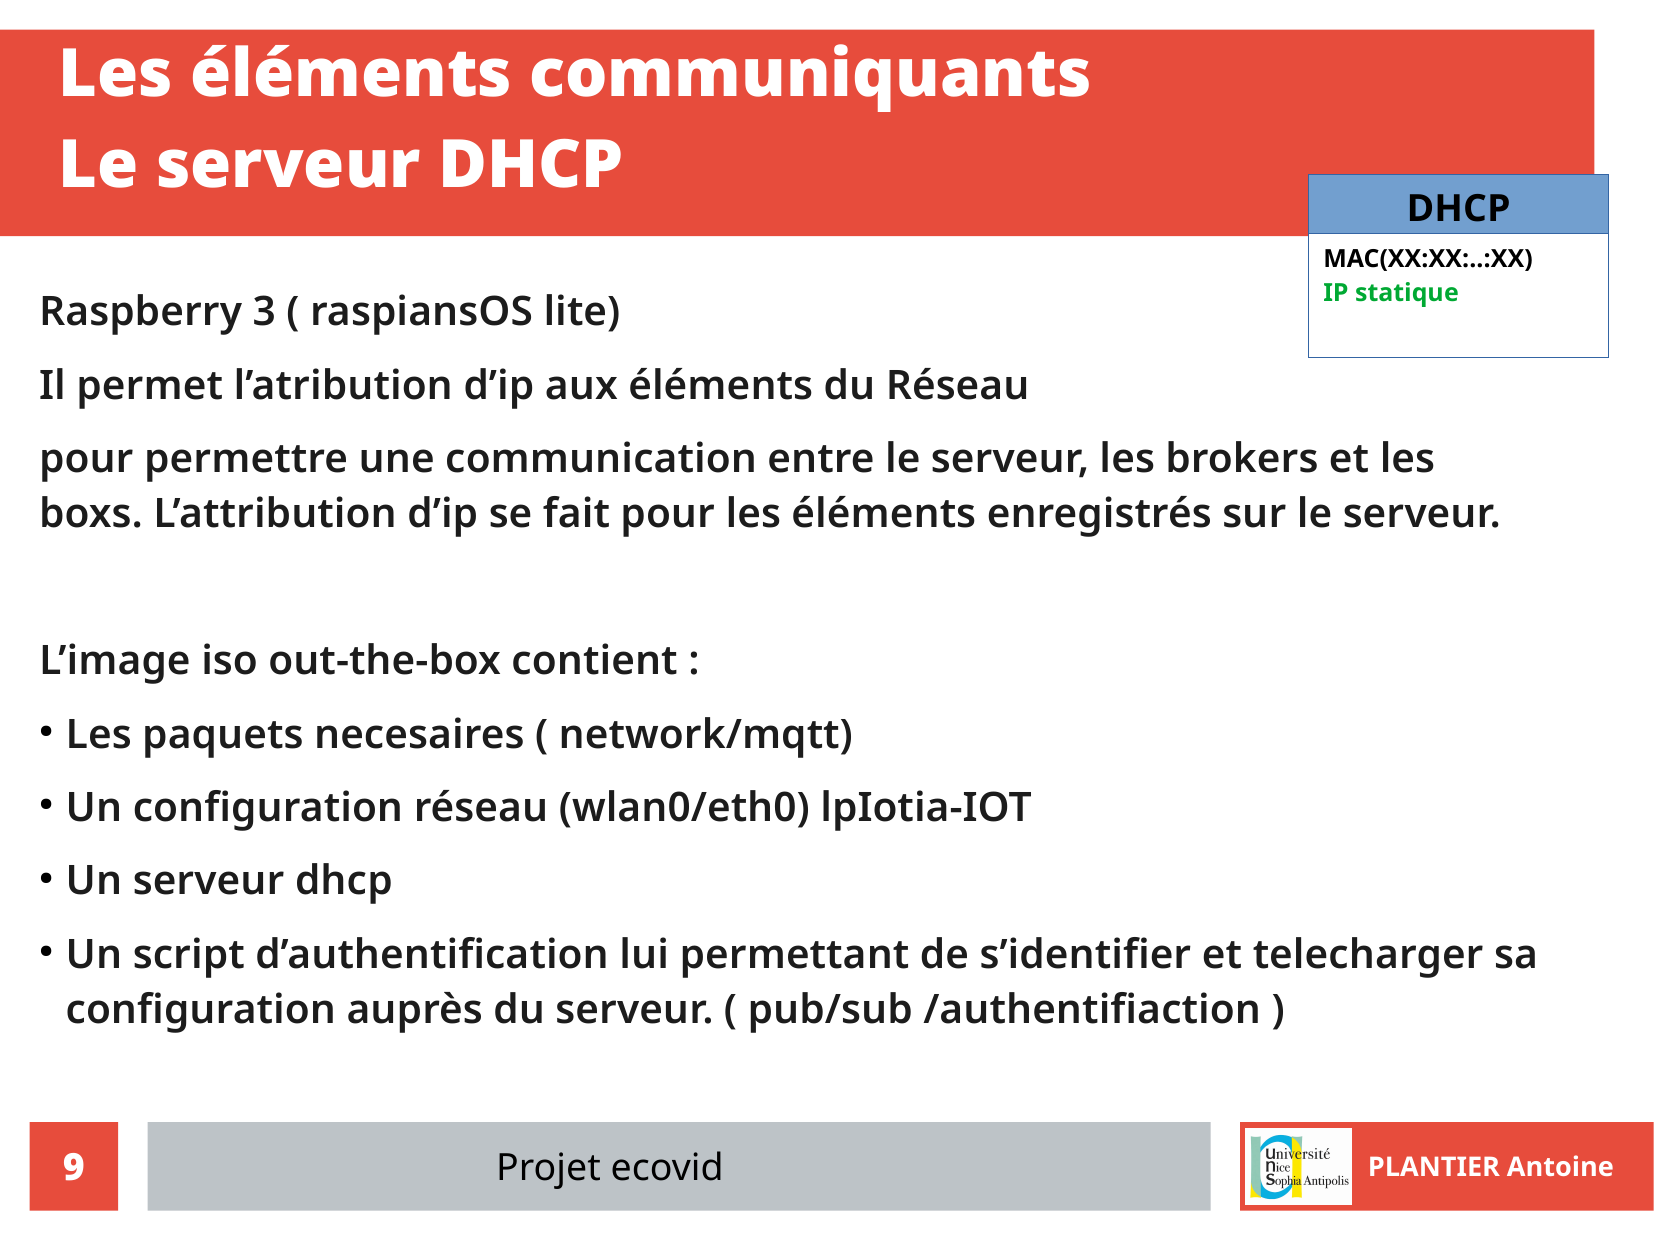

# Les éléments communiquants Le serveur DHCP
DHCP
MAC(XX:XX:..:XX)
IP statique
Raspberry 3 ( raspiansOS lite)
Il permet l’atribution d’ip aux éléments du Réseau
pour permettre une communication entre le serveur, les brokers et les boxs. L’attribution d’ip se fait pour les éléments enregistrés sur le serveur.
L’image iso out-the-box contient :
Les paquets necesaires ( network/mqtt)
Un configuration réseau (wlan0/eth0) lpIotia-IOT
Un serveur dhcp
Un script d’authentification lui permettant de s’identifier et telecharger sa configuration auprès du serveur. ( pub/sub /authentifiaction )
9